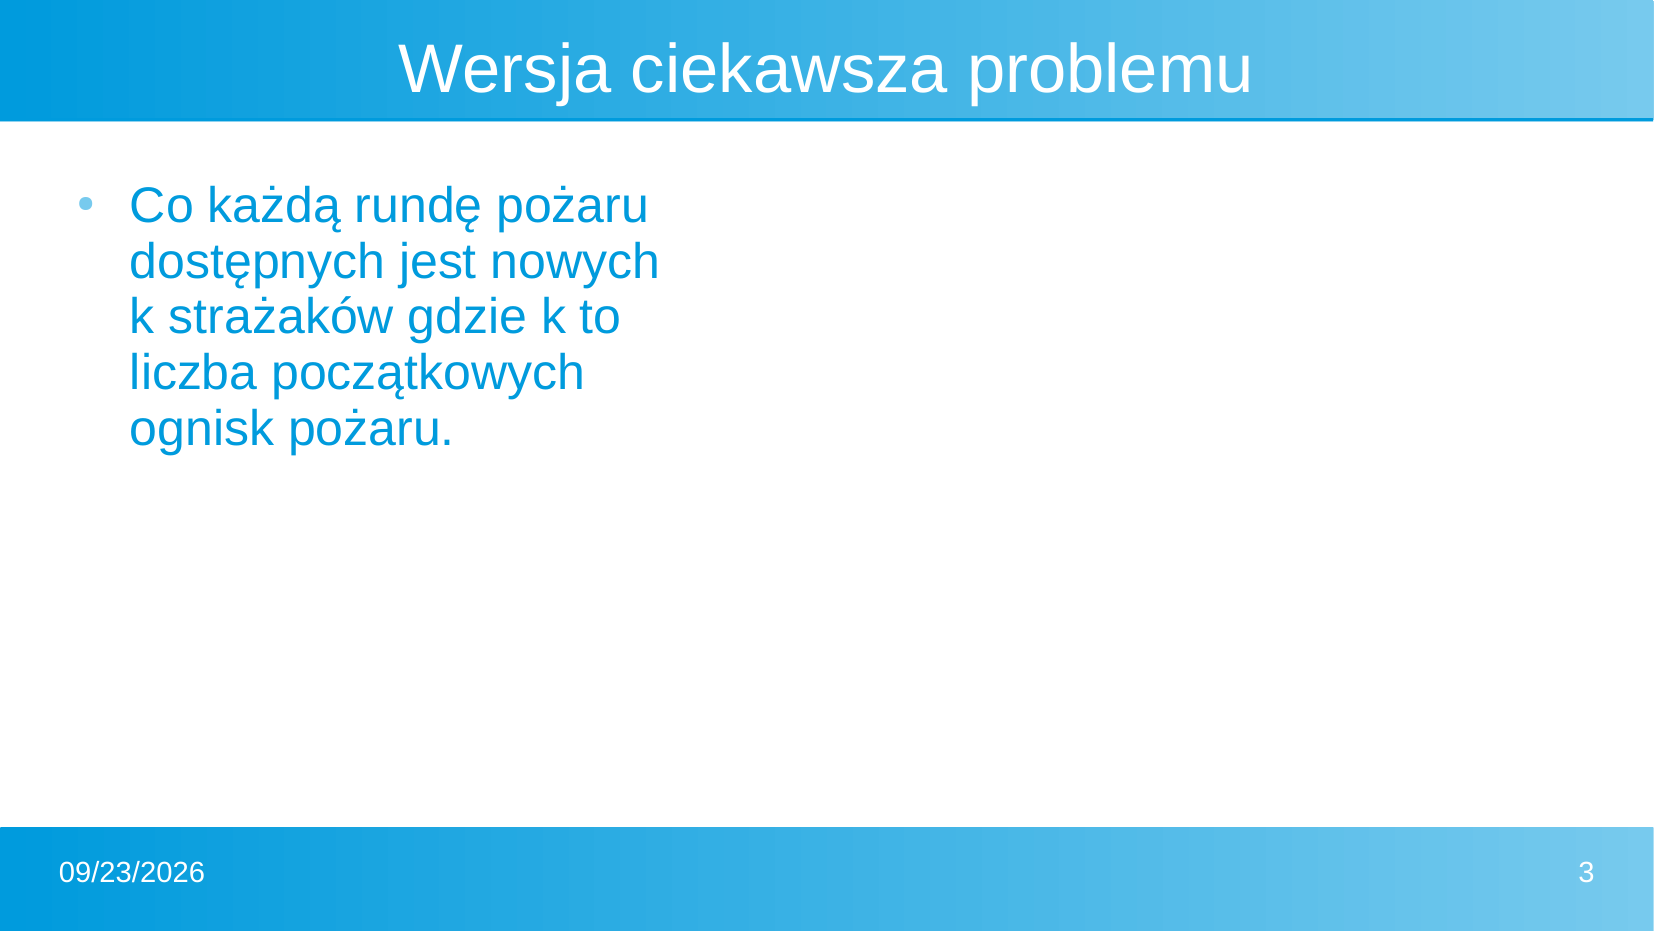

# Wersja ciekawsza problemu
Co każdą rundę pożaru dostępnych jest nowych k strażaków gdzie k to liczba początkowych ognisk pożaru.
3